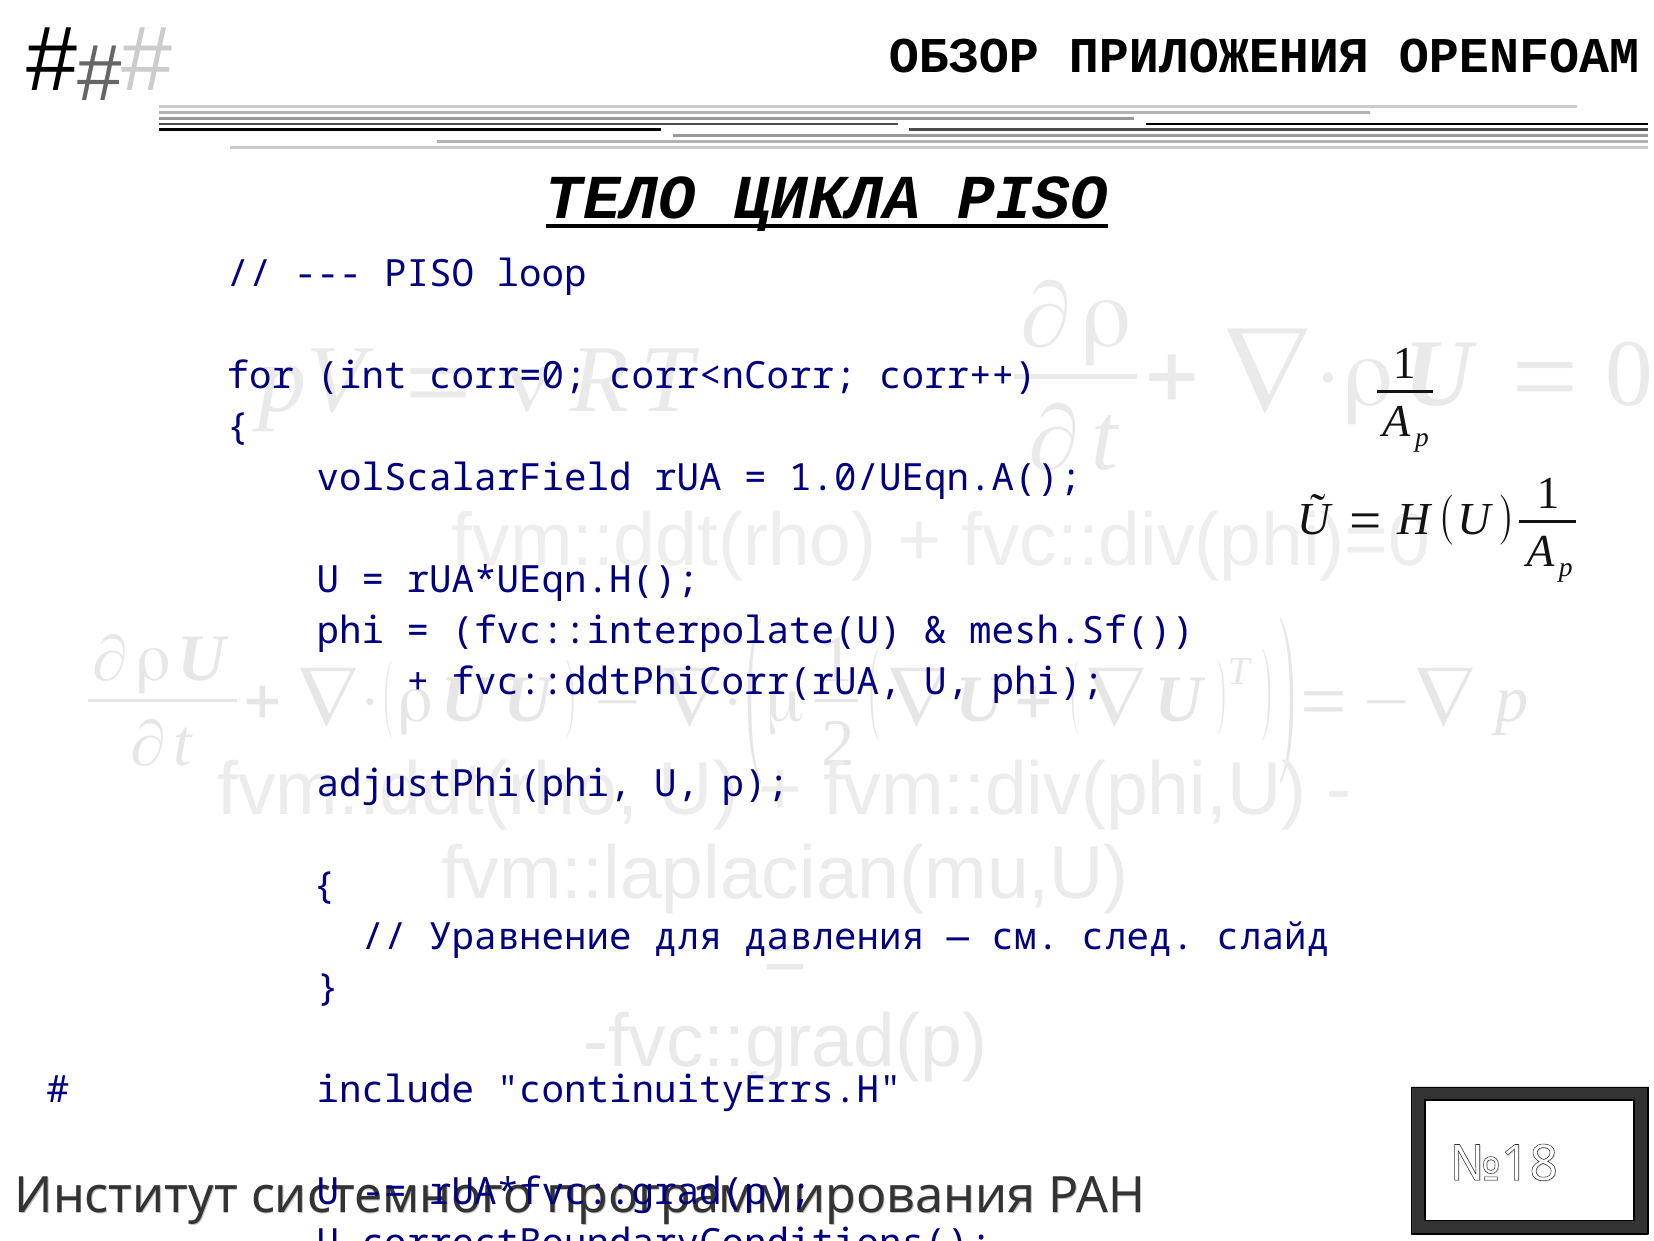

# ТЕЛО ЦИКЛА PISO
 // --- PISO loop
 for (int corr=0; corr<nCorr; corr++)
 {
 volScalarField rUA = 1.0/UEqn.A();
 U = rUA*UEqn.H();
 phi = (fvc::interpolate(U) & mesh.Sf())
 + fvc::ddtPhiCorr(rUA, U, phi);
 adjustPhi(phi, U, p);
			 {
 // Уравнение для давления — см. след. слайд
 }
# include "continuityErrs.H"
 U -= rUA*fvc::grad(p);
 U.correctBoundaryConditions();
 }